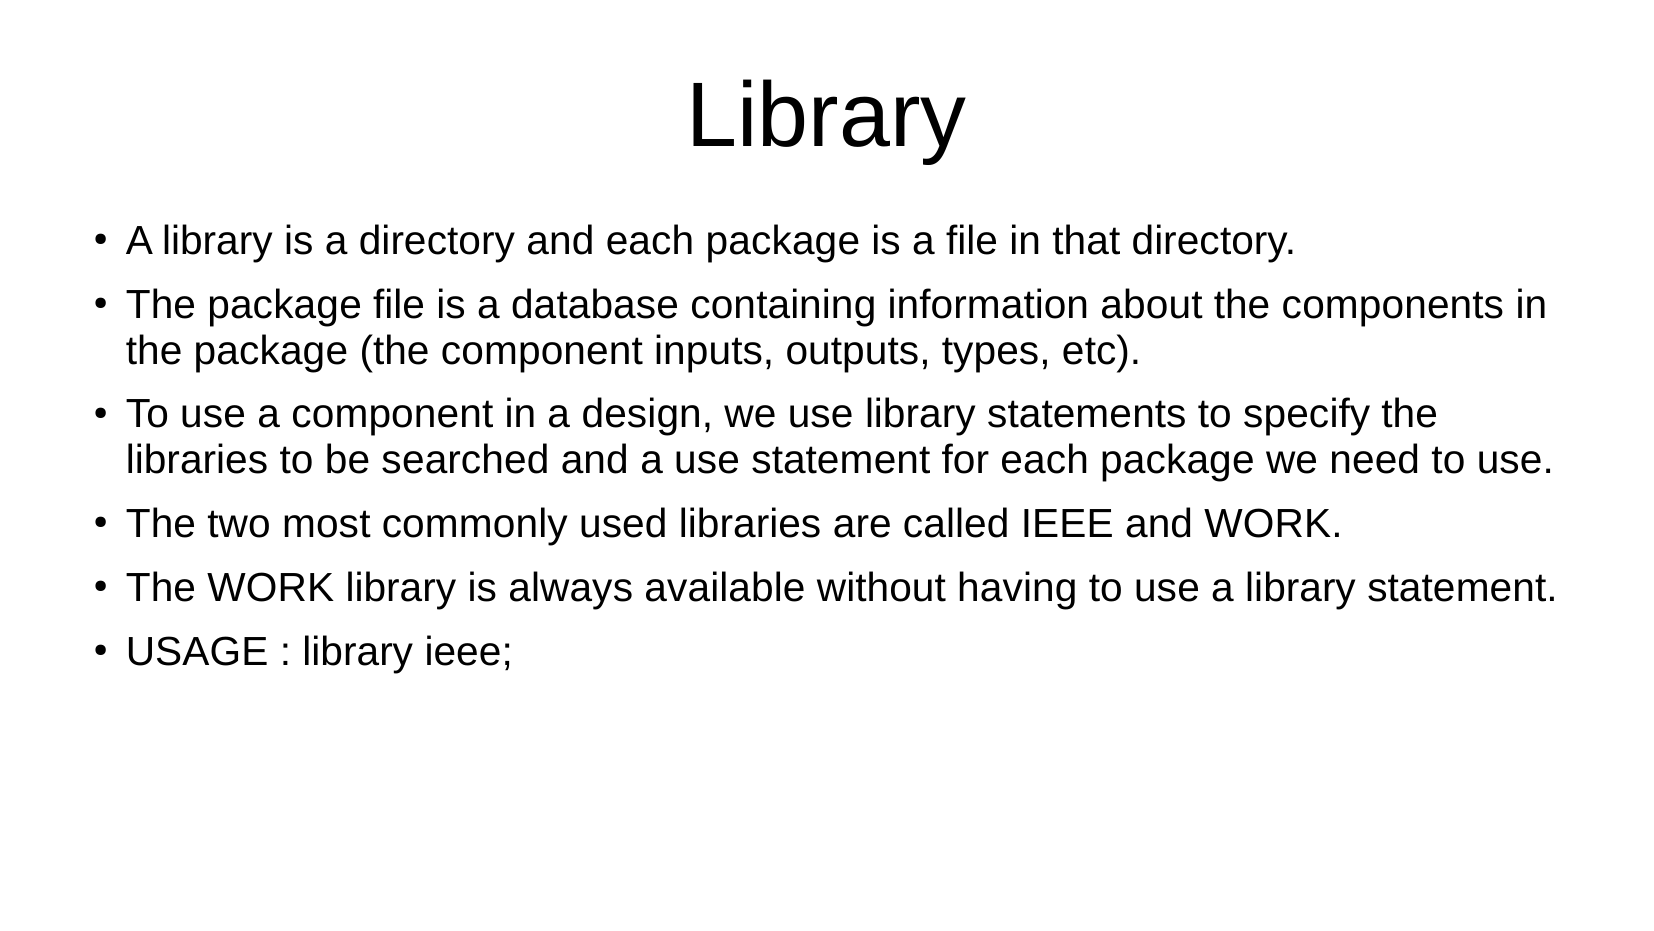

# Library
A library is a directory and each package is a file in that directory.
The package file is a database containing information about the components in the package (the component inputs, outputs, types, etc).
To use a component in a design, we use library statements to specify the libraries to be searched and a use statement for each package we need to use.
The two most commonly used libraries are called IEEE and WORK.
The WORK library is always available without having to use a library statement.
USAGE : library ieee;